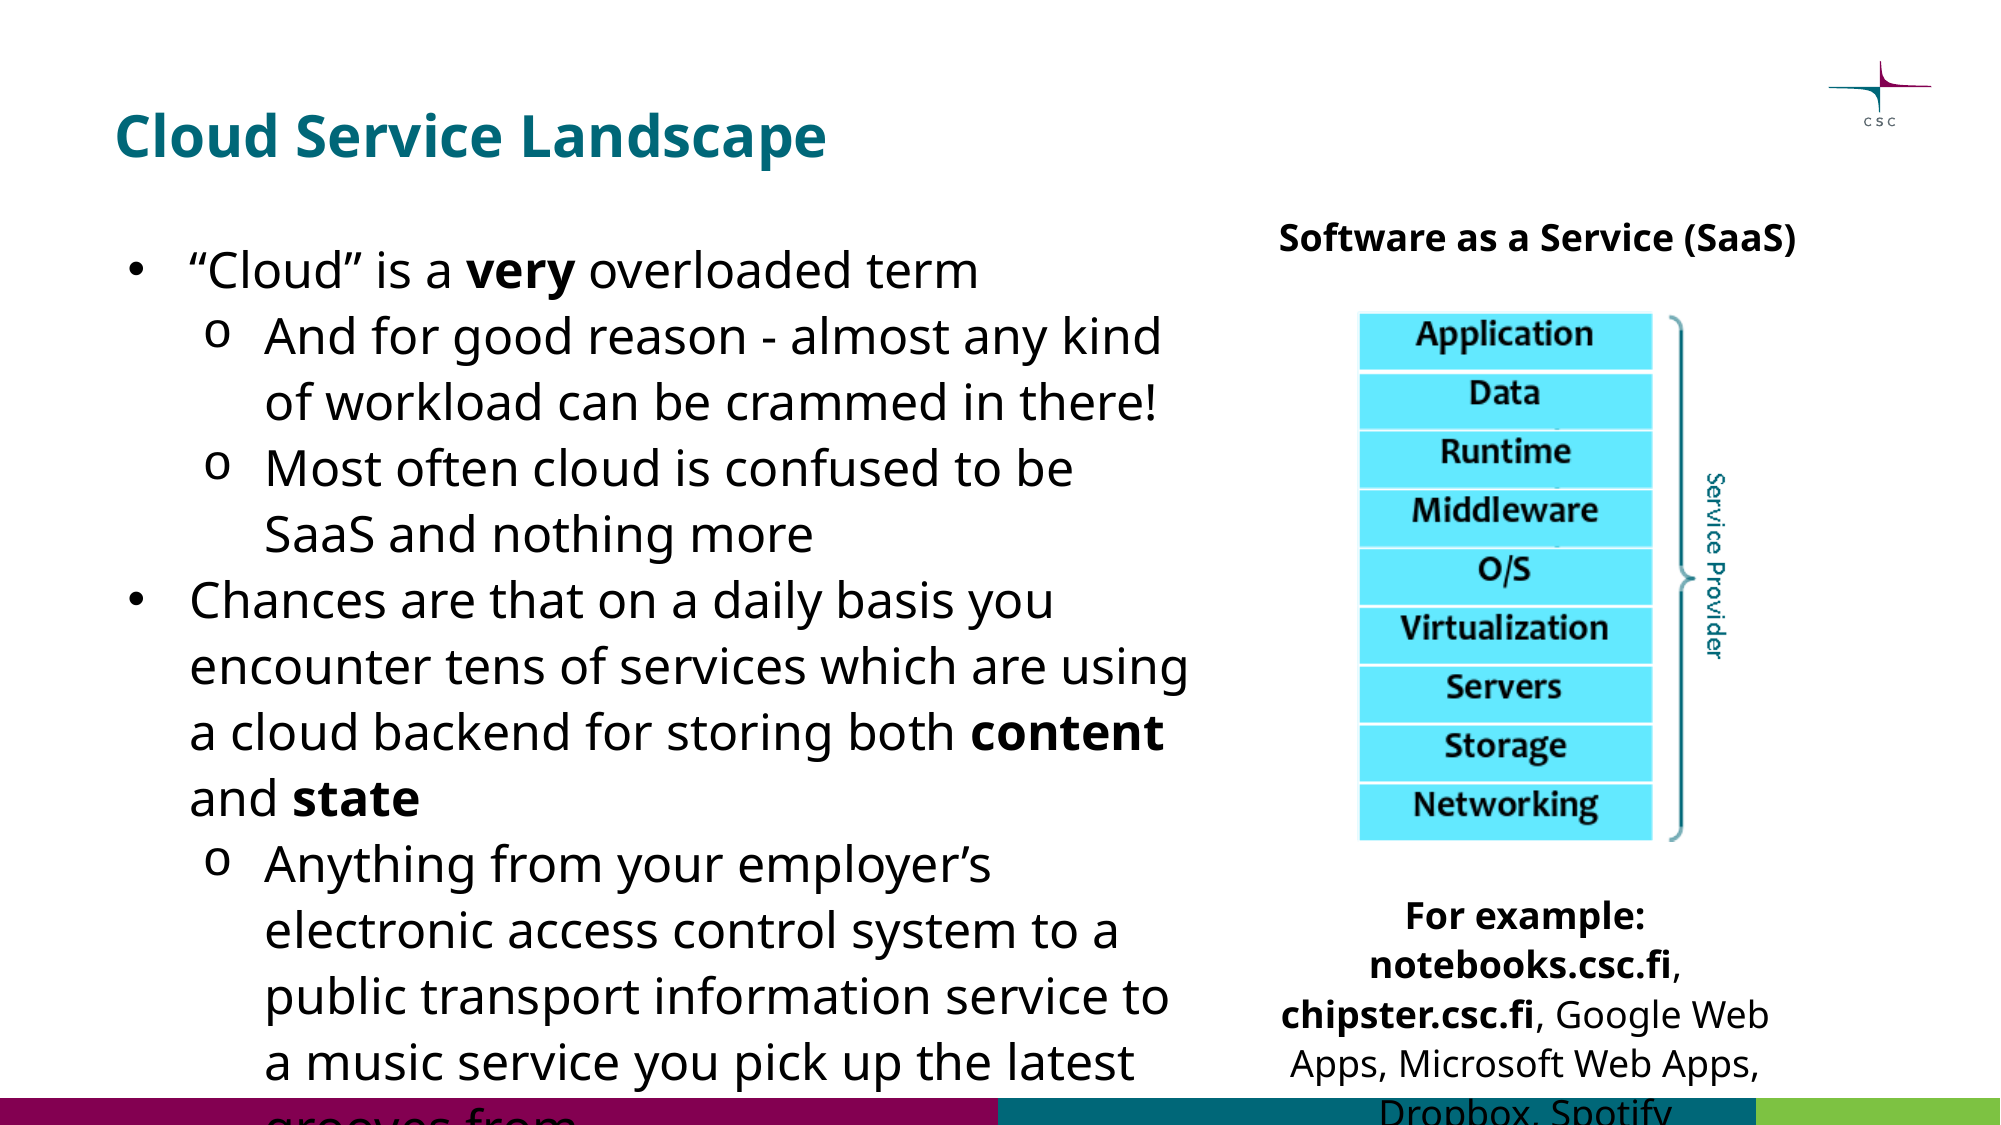

# Cloud Service Landscape
Software as a Service (SaaS)
“Cloud” is a very overloaded term
And for good reason - almost any kind of workload can be crammed in there!
Most often cloud is confused to be SaaS and nothing more
Chances are that on a daily basis you encounter tens of services which are using a cloud backend for storing both content and state
Anything from your employer’s electronic access control system to a public transport information service to a music service you pick up the latest grooves from
For example:
notebooks.csc.fi, chipster.csc.fi, Google Web Apps, Microsoft Web Apps, Dropbox, Spotify